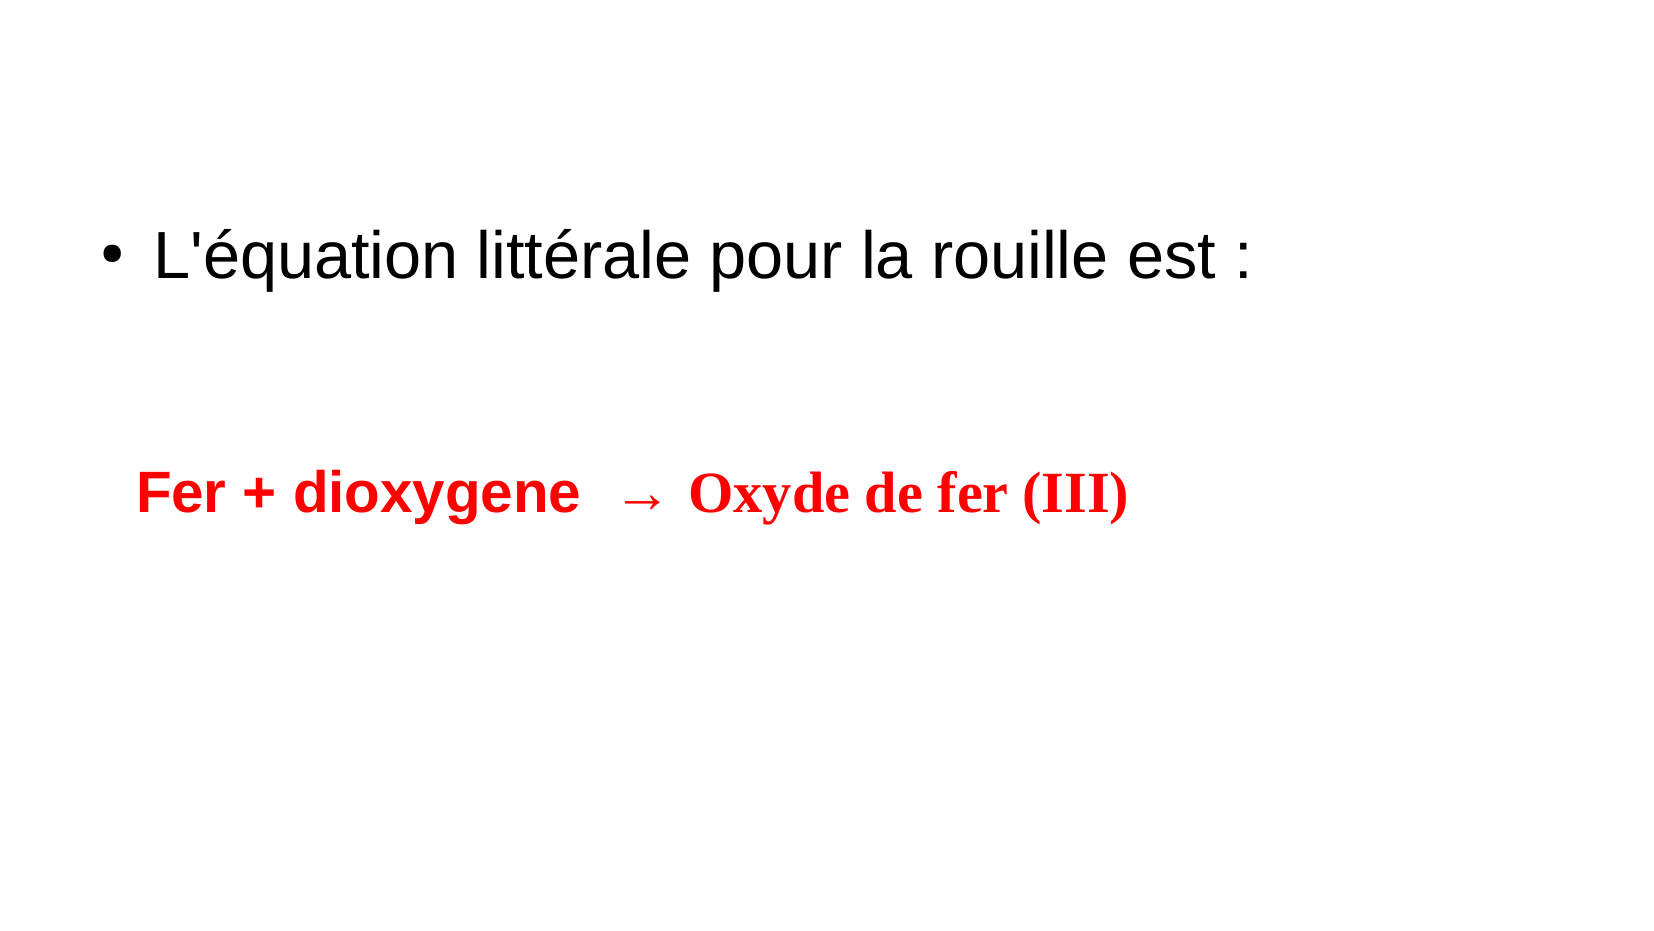

#
L'équation littérale pour la rouille est :
Fer + dioxygene → Oxyde de fer (III)